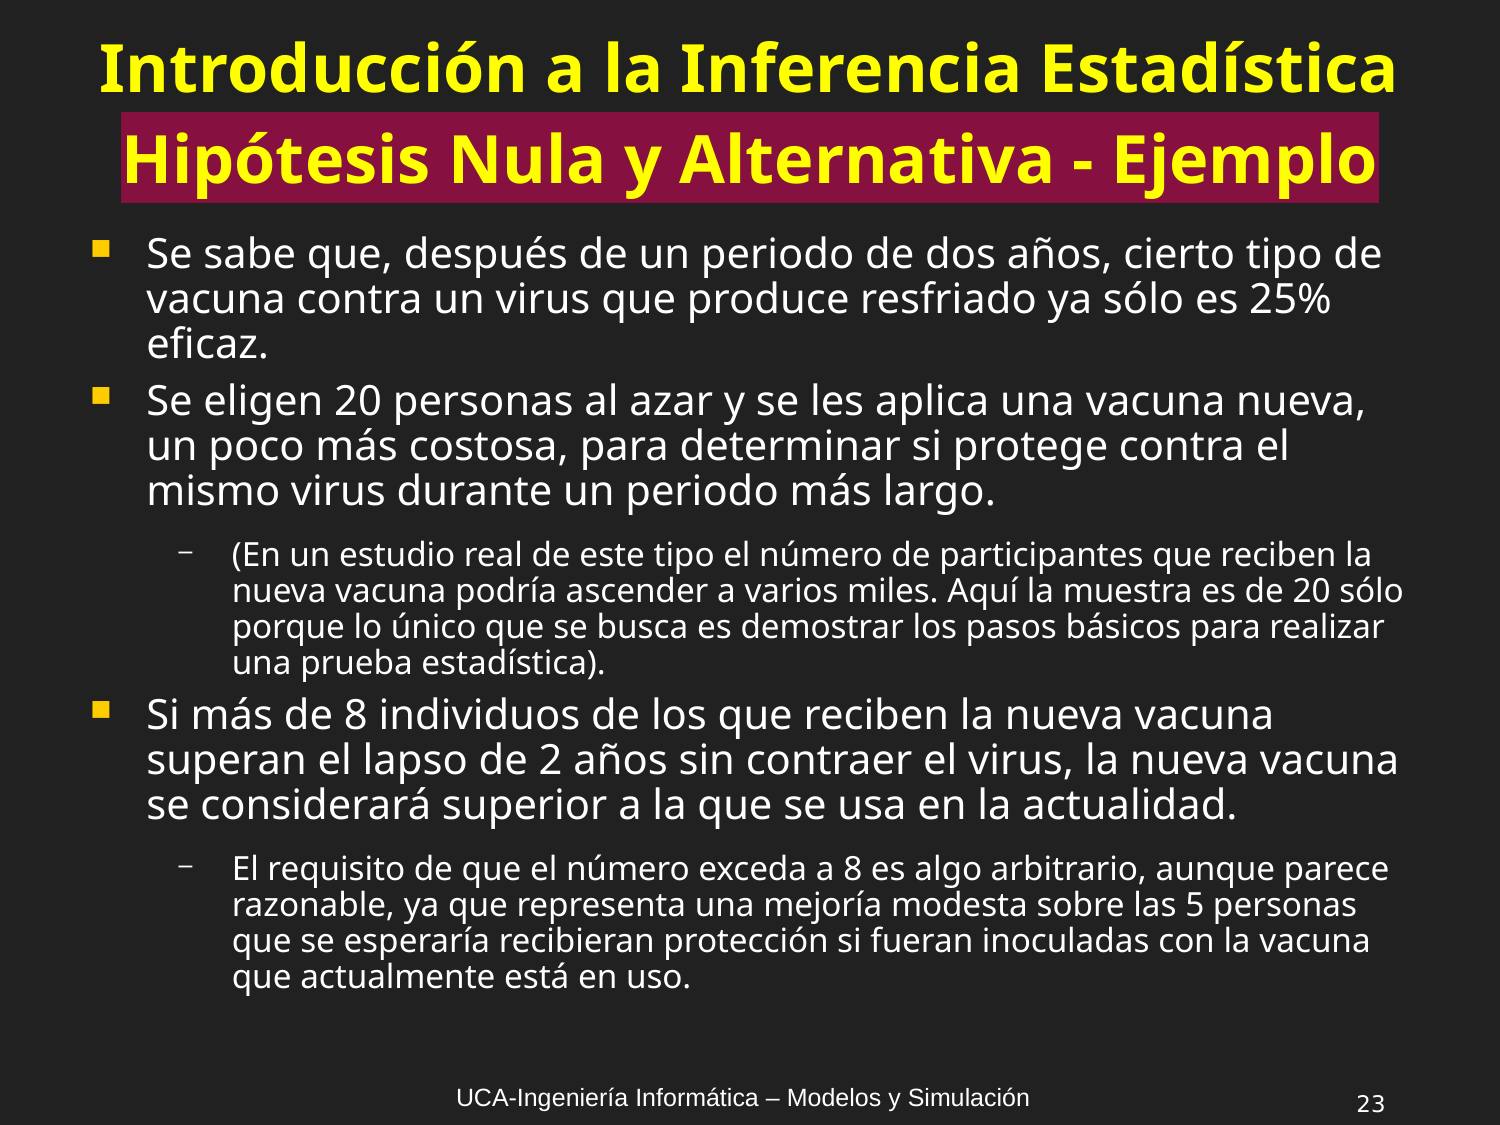

# Introducción a la Inferencia Estadística Hipótesis Nula y Alternativa - Ejemplo
Se sabe que, después de un periodo de dos años, cierto tipo de vacuna contra un virus que produce resfriado ya sólo es 25% eficaz.
Se eligen 20 personas al azar y se les aplica una vacuna nueva, un poco más costosa, para determinar si protege contra el mismo virus durante un periodo más largo.
(En un estudio real de este tipo el número de participantes que reciben la nueva vacuna podría ascender a varios miles. Aquí la muestra es de 20 sólo porque lo único que se busca es demostrar los pasos básicos para realizar una prueba estadística).
Si más de 8 individuos de los que reciben la nueva vacuna superan el lapso de 2 años sin contraer el virus, la nueva vacuna se considerará superior a la que se usa en la actualidad.
El requisito de que el número exceda a 8 es algo arbitrario, aunque parece razonable, ya que representa una mejoría modesta sobre las 5 personas que se esperaría recibieran protección si fueran inoculadas con la vacuna que actualmente está en uso.